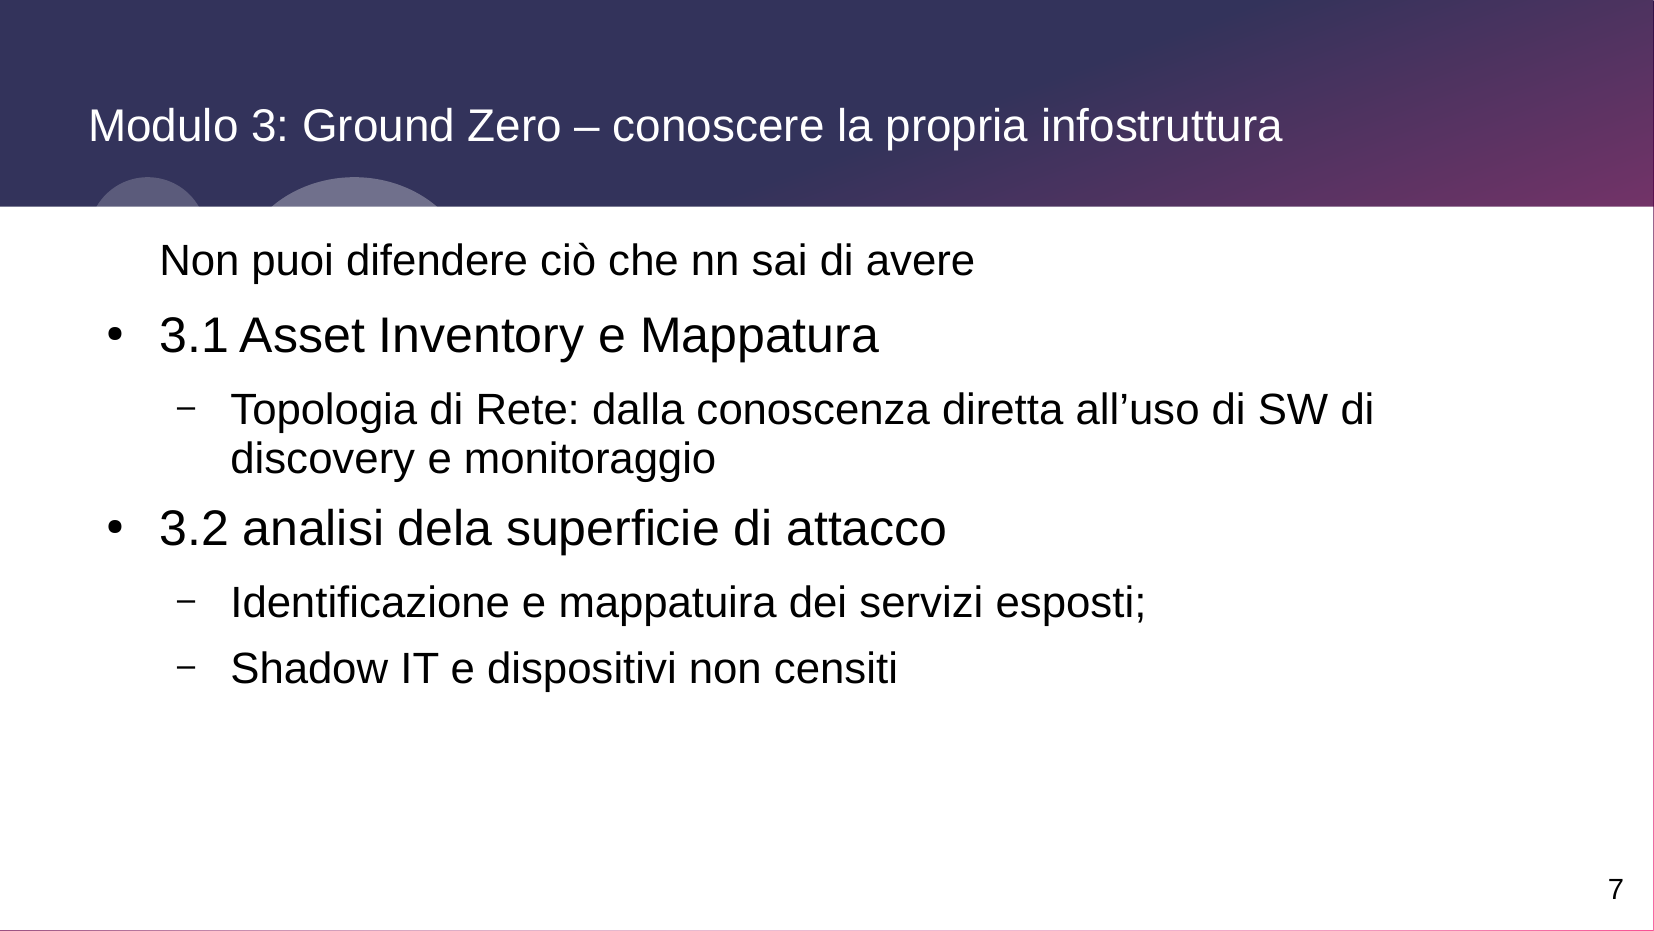

# Modulo 3: Ground Zero – conoscere la propria infostruttura
Non puoi difendere ciò che nn sai di avere
3.1 Asset Inventory e Mappatura
Topologia di Rete: dalla conoscenza diretta all’uso di SW di discovery e monitoraggio
3.2 analisi dela superficie di attacco
Identificazione e mappatuira dei servizi esposti;
Shadow IT e dispositivi non censiti
7